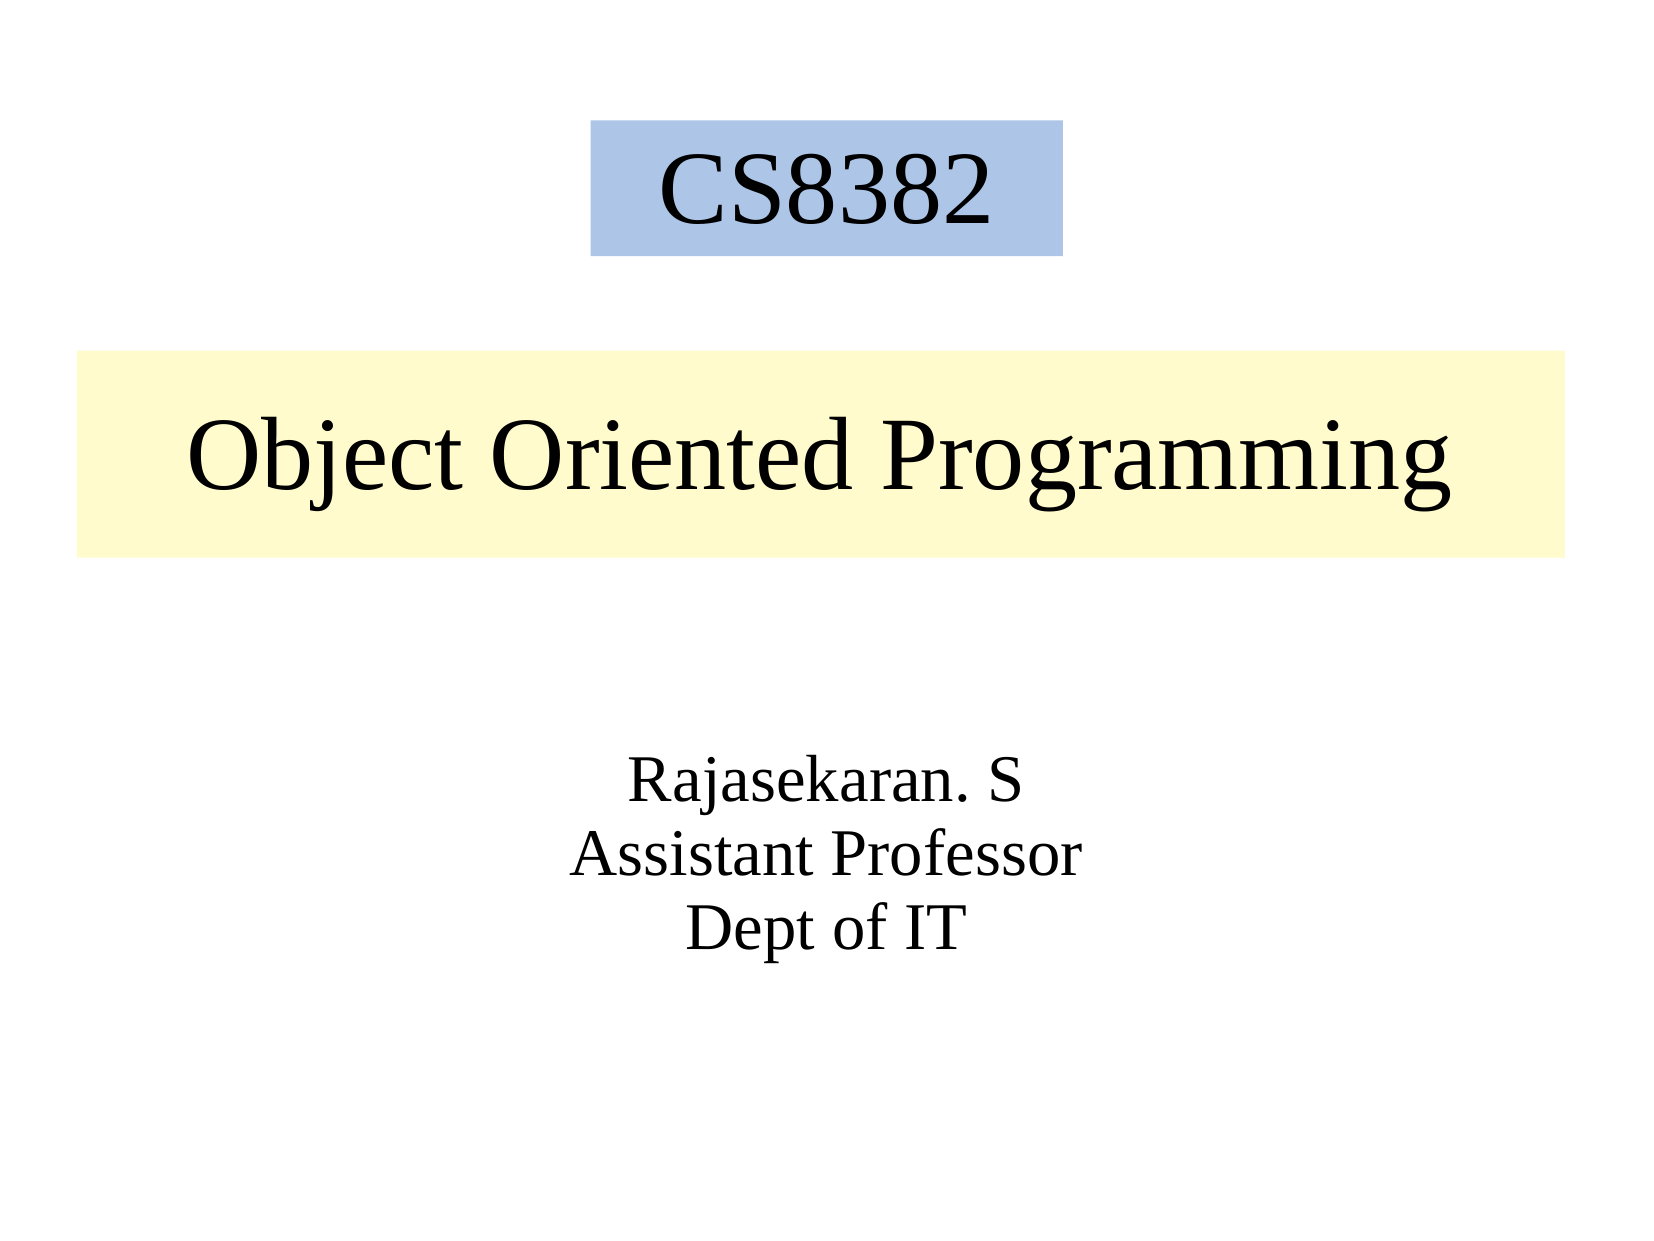

CS8382
# Object Oriented Programming
Rajasekaran. S
Assistant Professor
Dept of IT